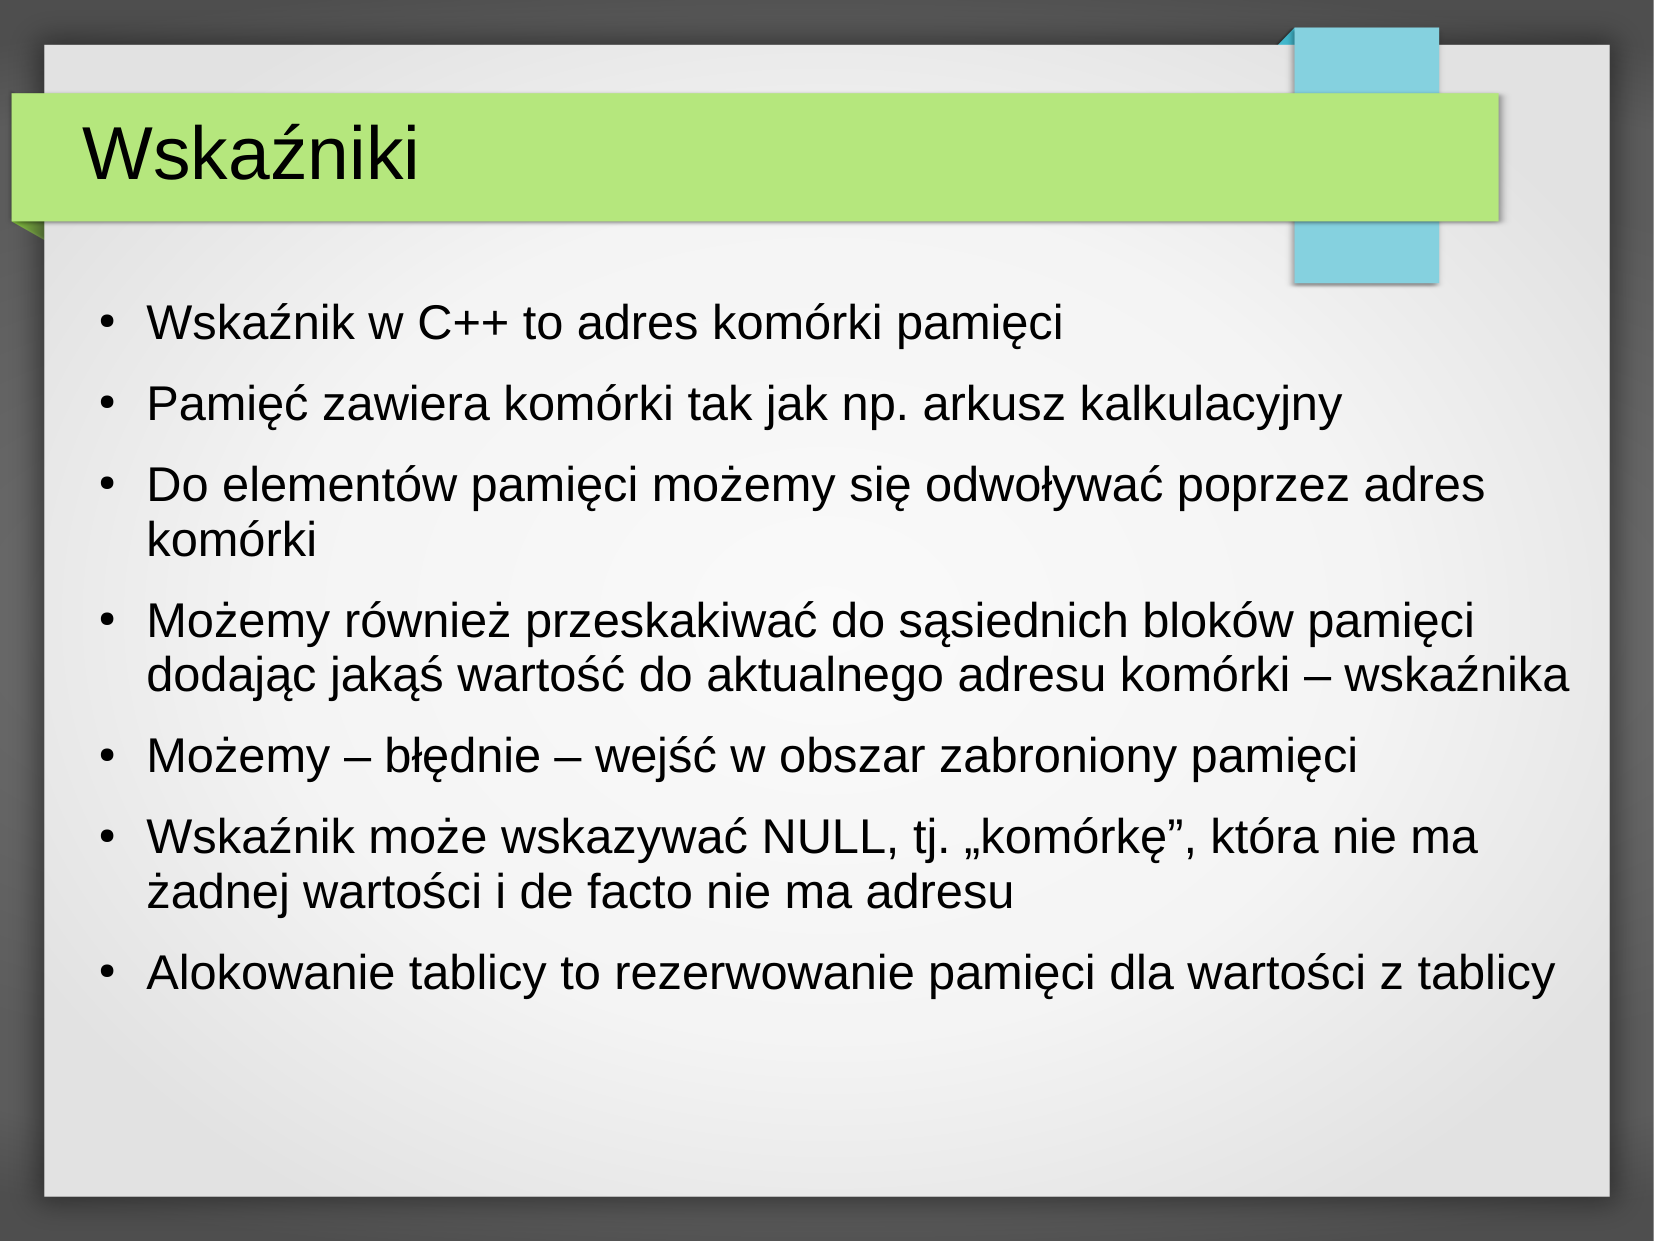

# Wskaźniki
Wskaźnik w C++ to adres komórki pamięci
Pamięć zawiera komórki tak jak np. arkusz kalkulacyjny
Do elementów pamięci możemy się odwoływać poprzez adres komórki
Możemy również przeskakiwać do sąsiednich bloków pamięci dodając jakąś wartość do aktualnego adresu komórki – wskaźnika
Możemy – błędnie – wejść w obszar zabroniony pamięci
Wskaźnik może wskazywać NULL, tj. „komórkę”, która nie ma żadnej wartości i de facto nie ma adresu
Alokowanie tablicy to rezerwowanie pamięci dla wartości z tablicy